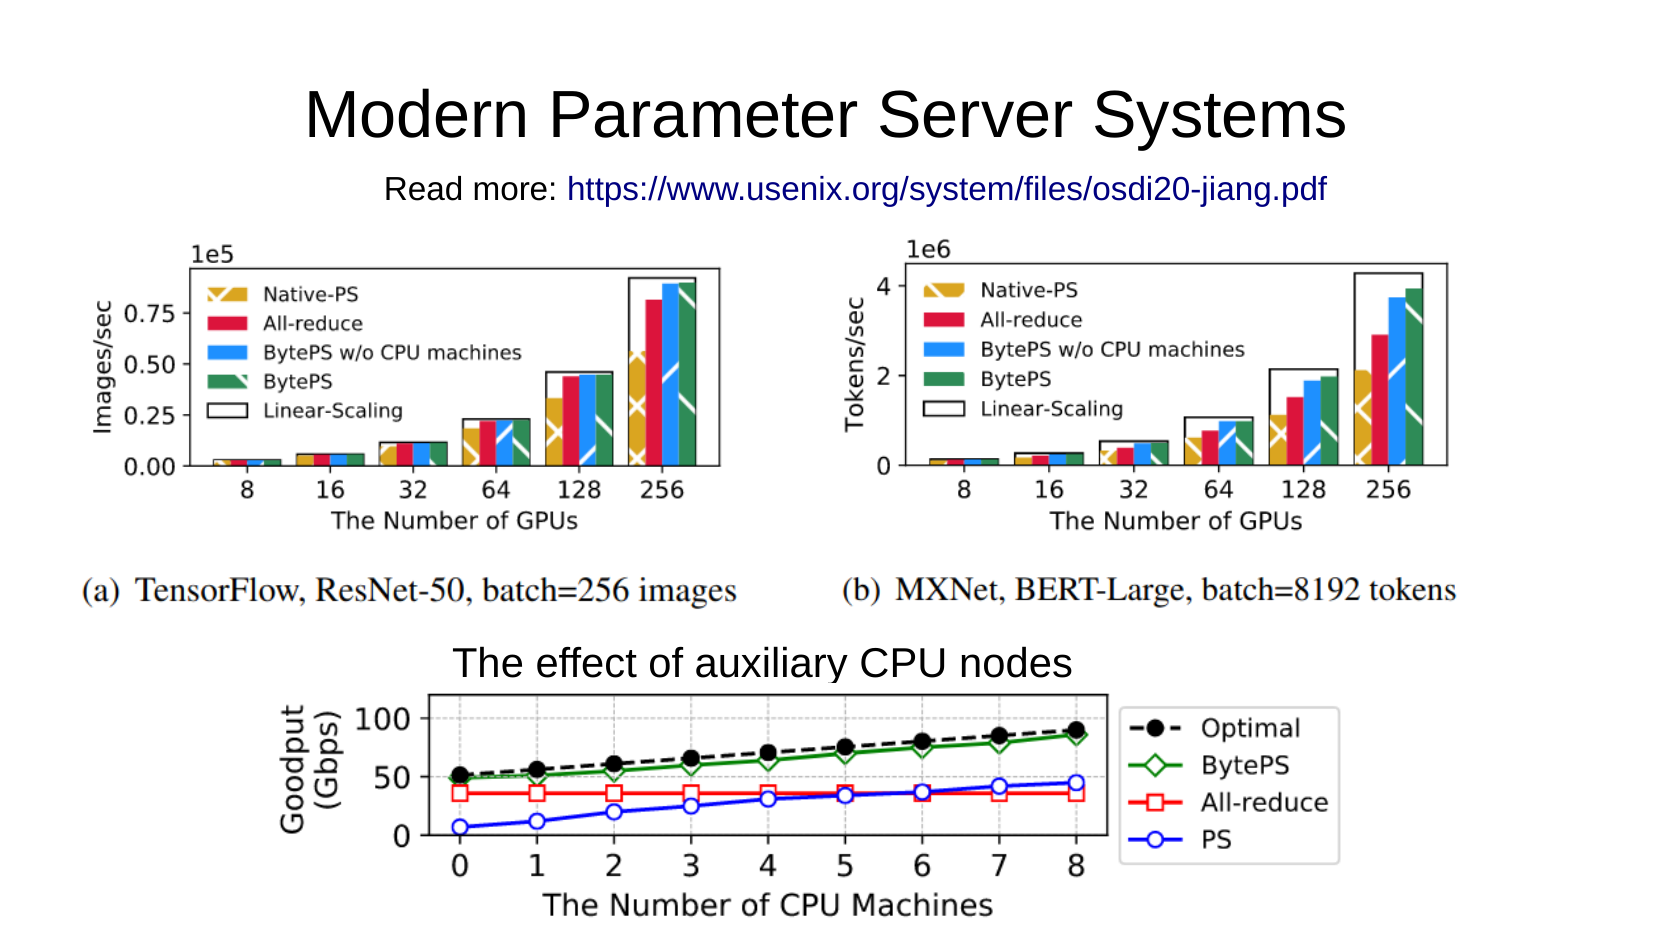

# Modern Parameter Server Systems
Read more: https://www.usenix.org/system/files/osdi20-jiang.pdf
The effect of auxiliary CPU nodes